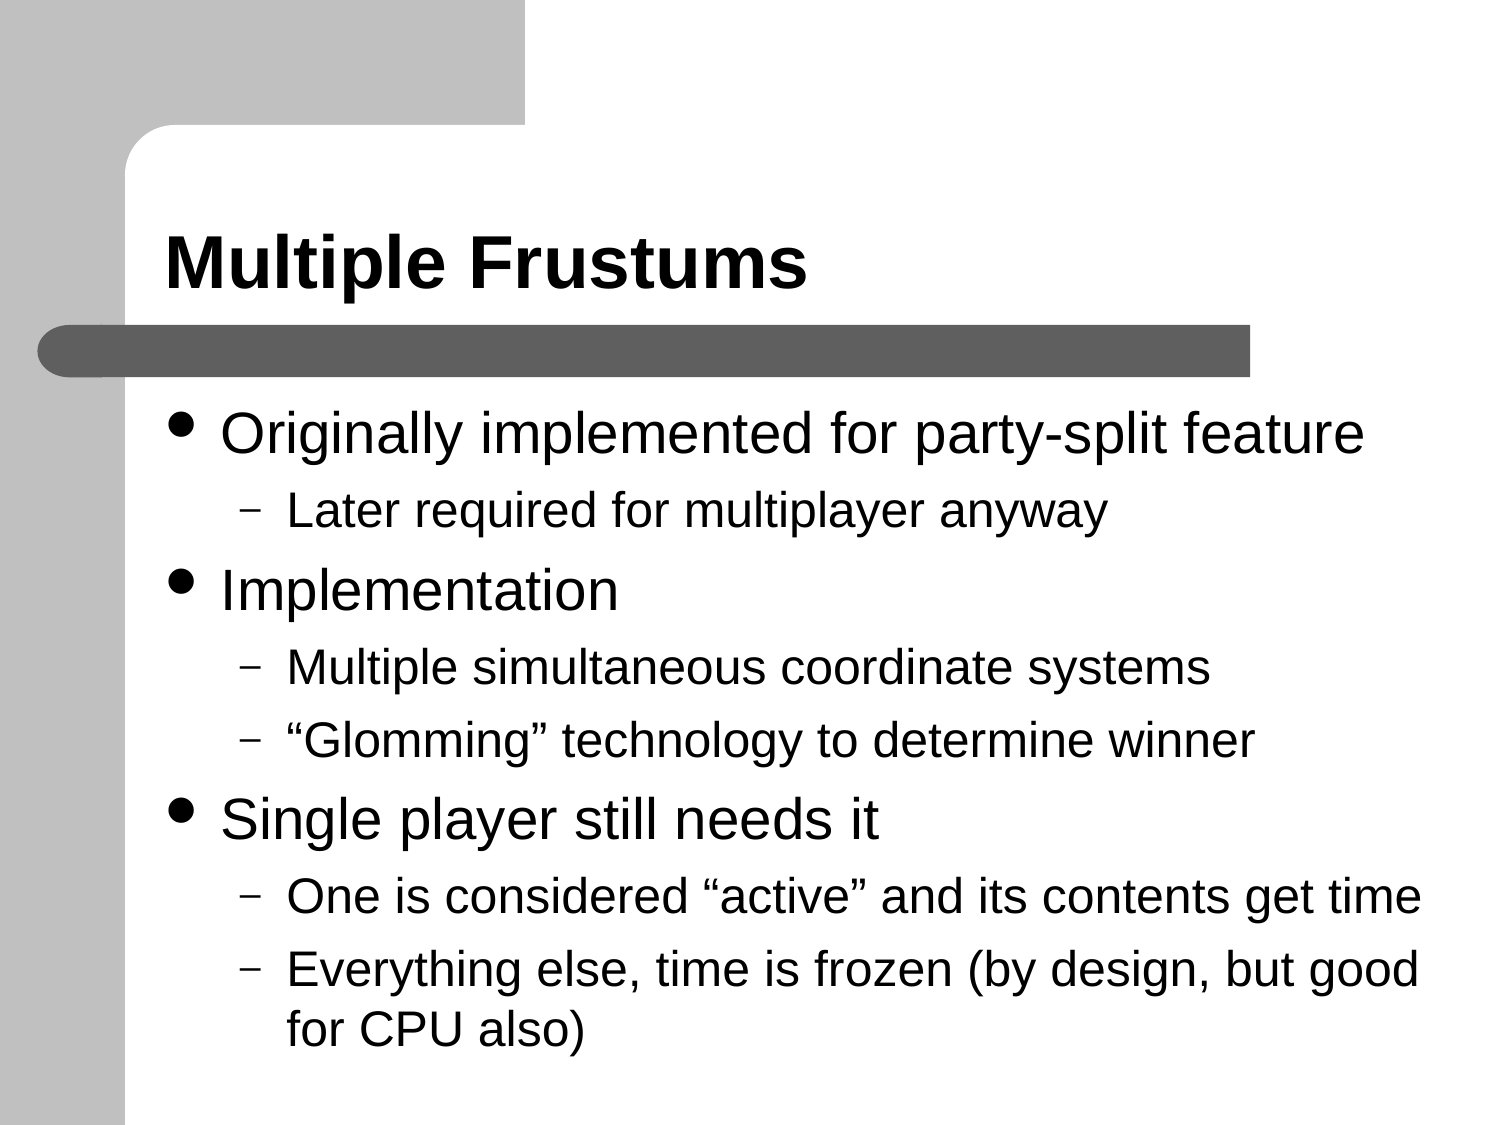

# Multiple Frustums
Originally implemented for party-split feature
Later required for multiplayer anyway
Implementation
Multiple simultaneous coordinate systems
“Glomming” technology to determine winner
Single player still needs it
One is considered “active” and its contents get time
Everything else, time is frozen (by design, but good for CPU also)